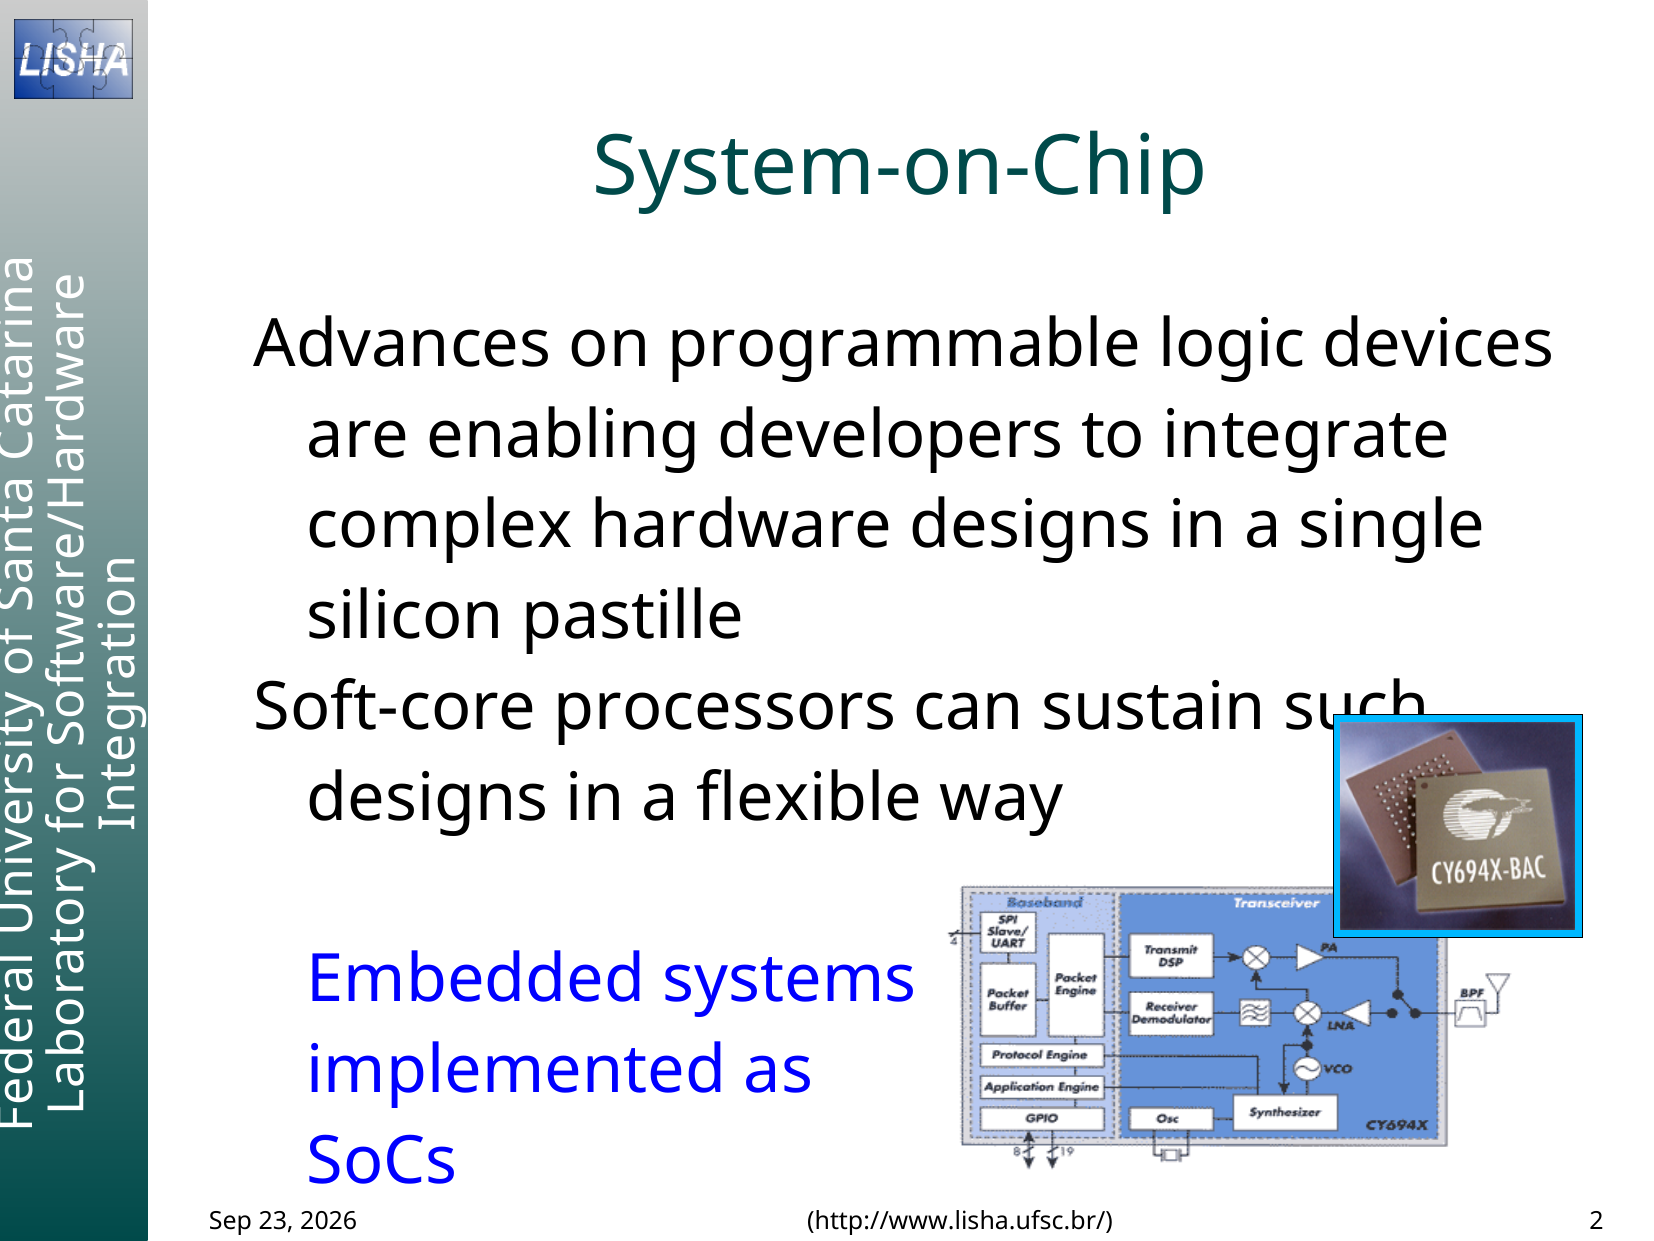

# System-on-Chip
Advances on programmable logic devices are enabling developers to integrate complex hardware designs in a single silicon pastille
Soft-core processors can sustain such designs in a flexible way
Embedded systems implemented as SoCs